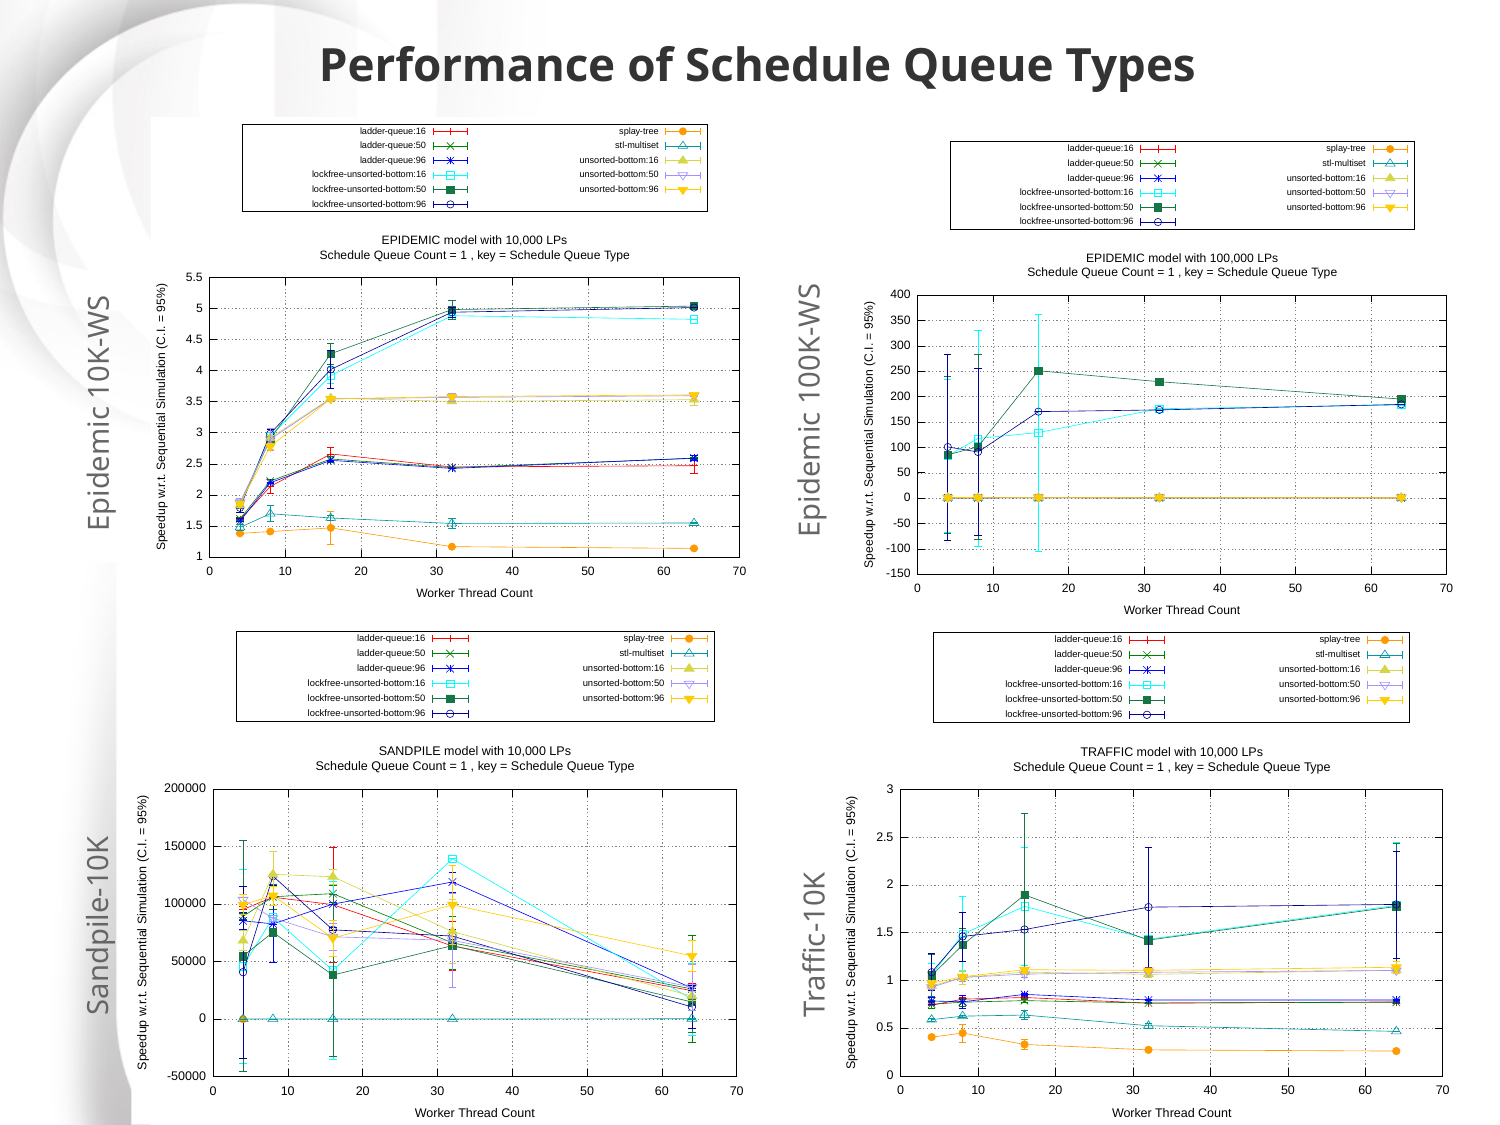

# Performance of Schedule Queue Types
Epidemic 10K-WS
Epidemic 100K-WS
Sandpile-10K
Traffic-10K